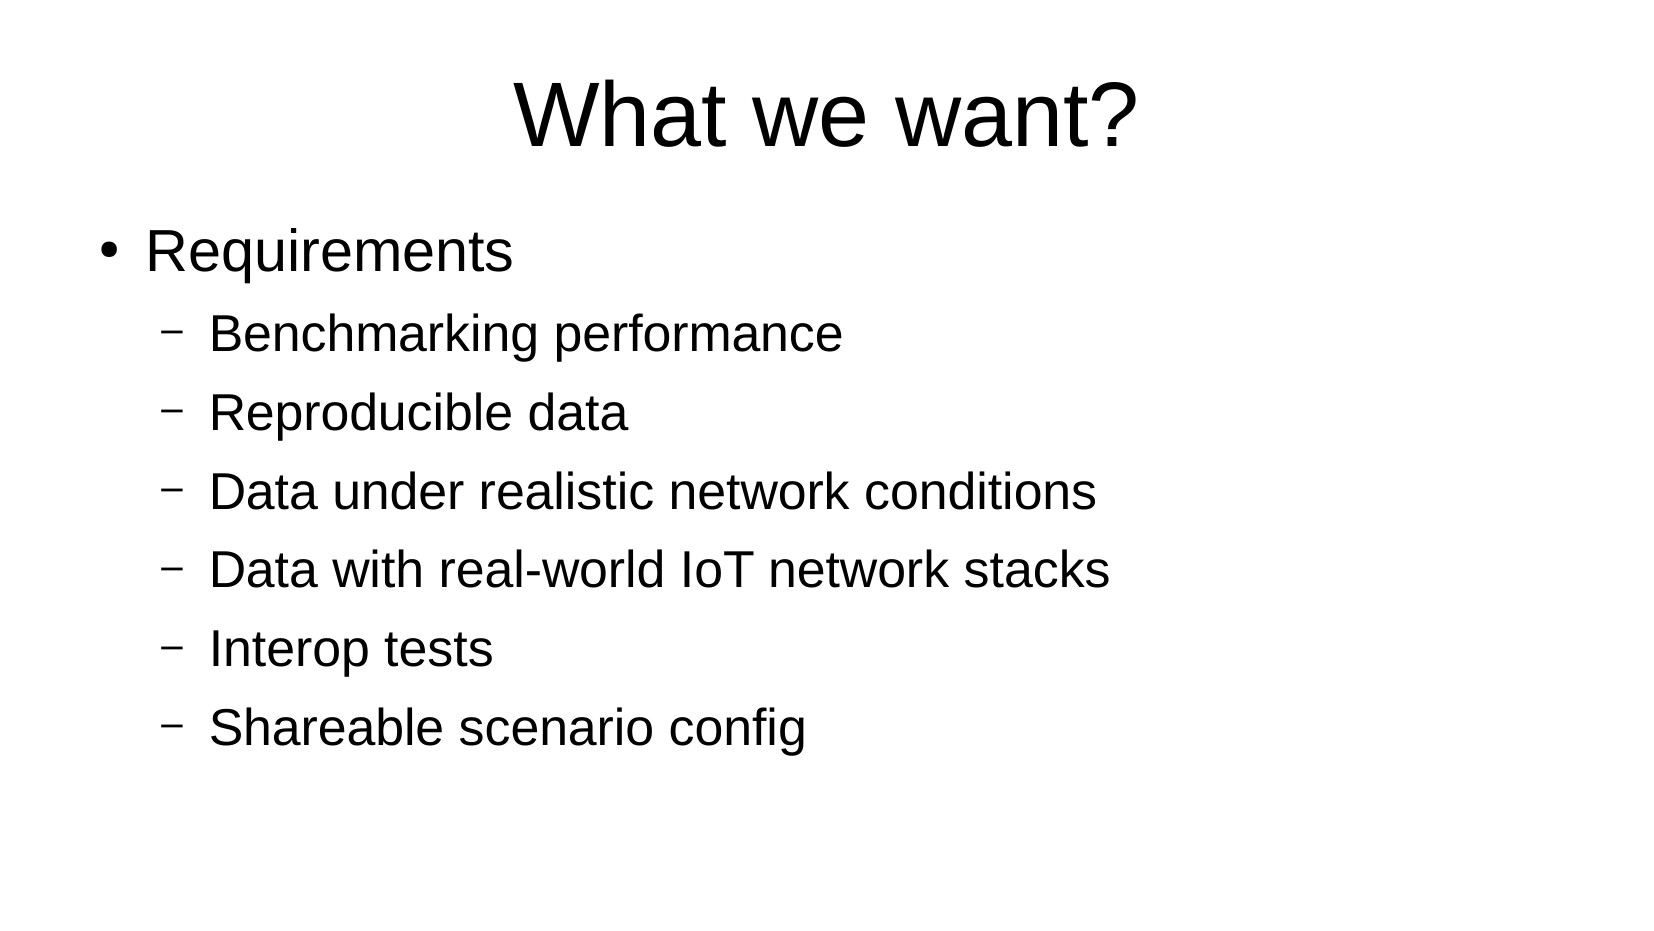

# What we want?
Requirements
Benchmarking performance
Reproducible data
Data under realistic network conditions
Data with real-world IoT network stacks
Interop tests
Shareable scenario config